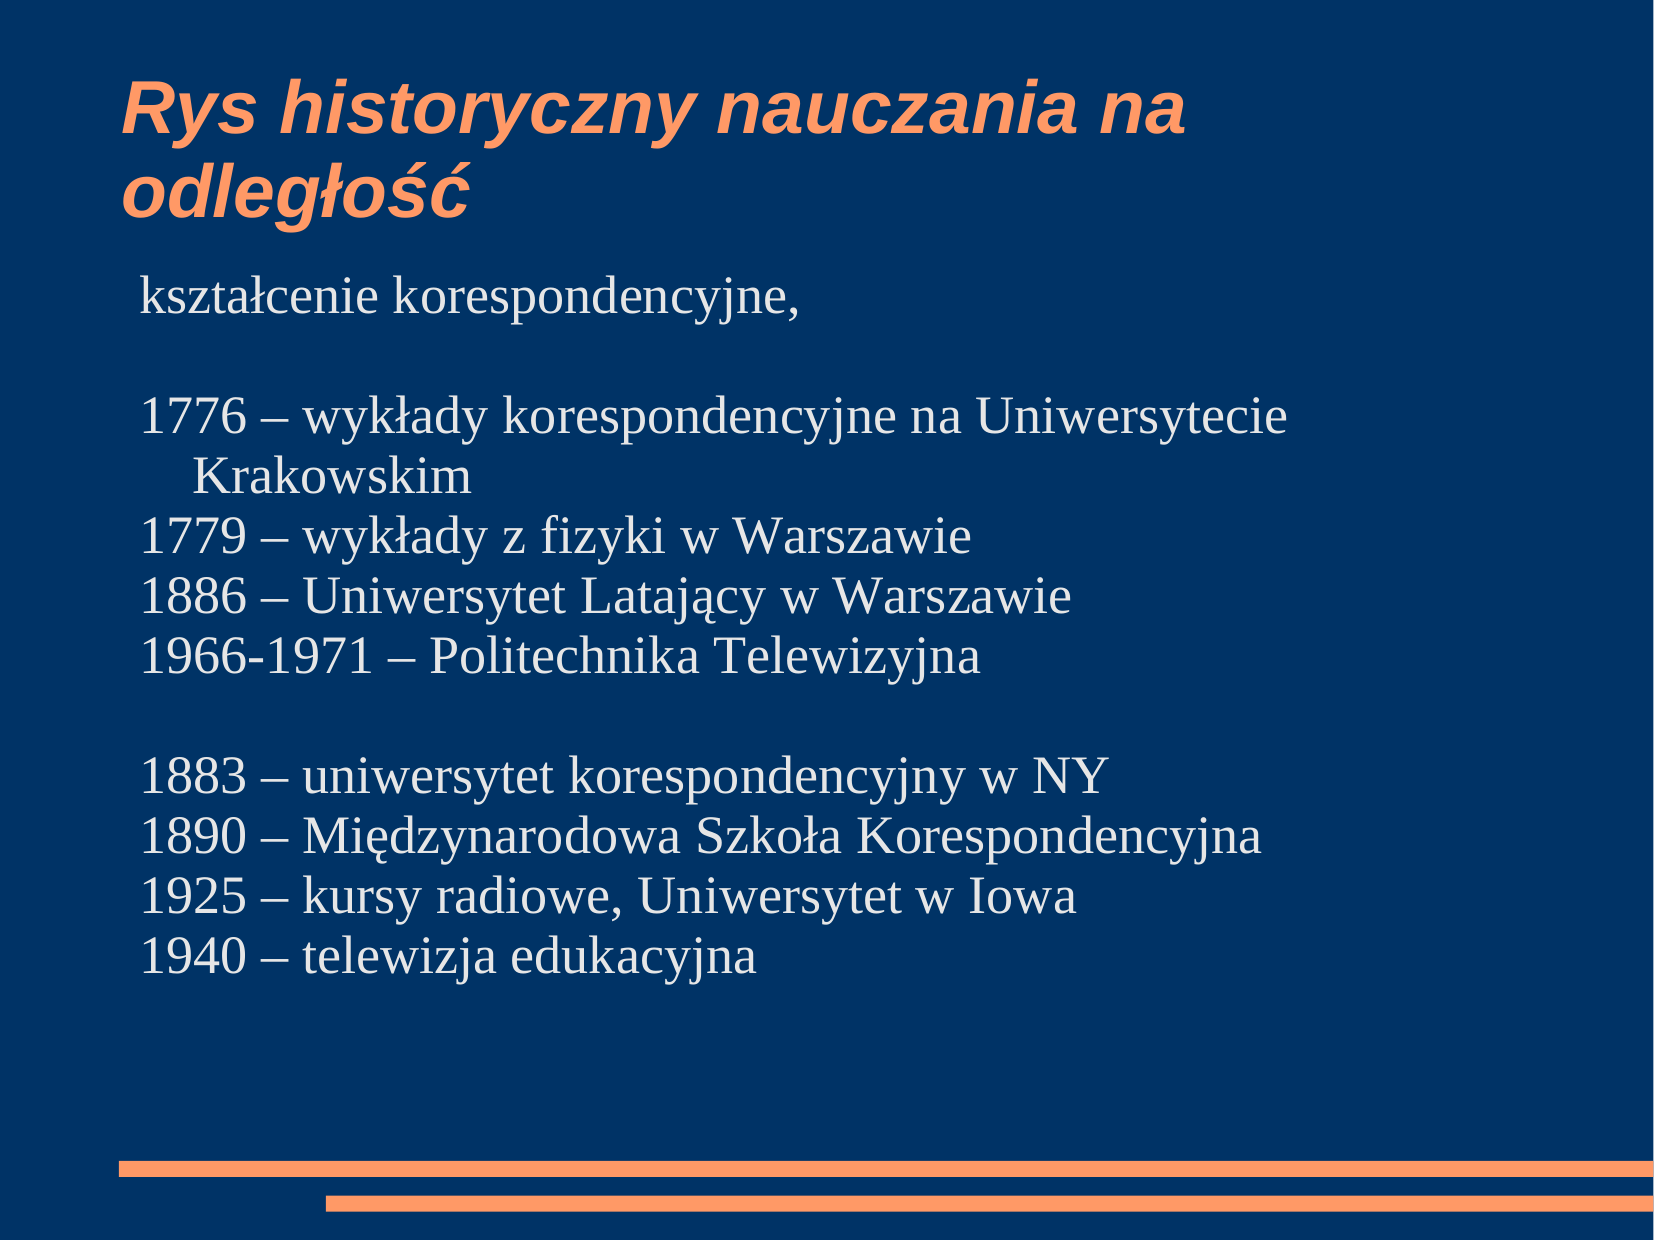

# Rys historyczny nauczania na odległość
kształcenie korespondencyjne,
1776 – wykłady korespondencyjne na Uniwersytecie Krakowskim
1779 – wykłady z fizyki w Warszawie
1886 – Uniwersytet Latający w Warszawie
1966-1971 – Politechnika Telewizyjna
1883 – uniwersytet korespondencyjny w NY
1890 – Międzynarodowa Szkoła Korespondencyjna
1925 – kursy radiowe, Uniwersytet w Iowa
1940 – telewizja edukacyjna